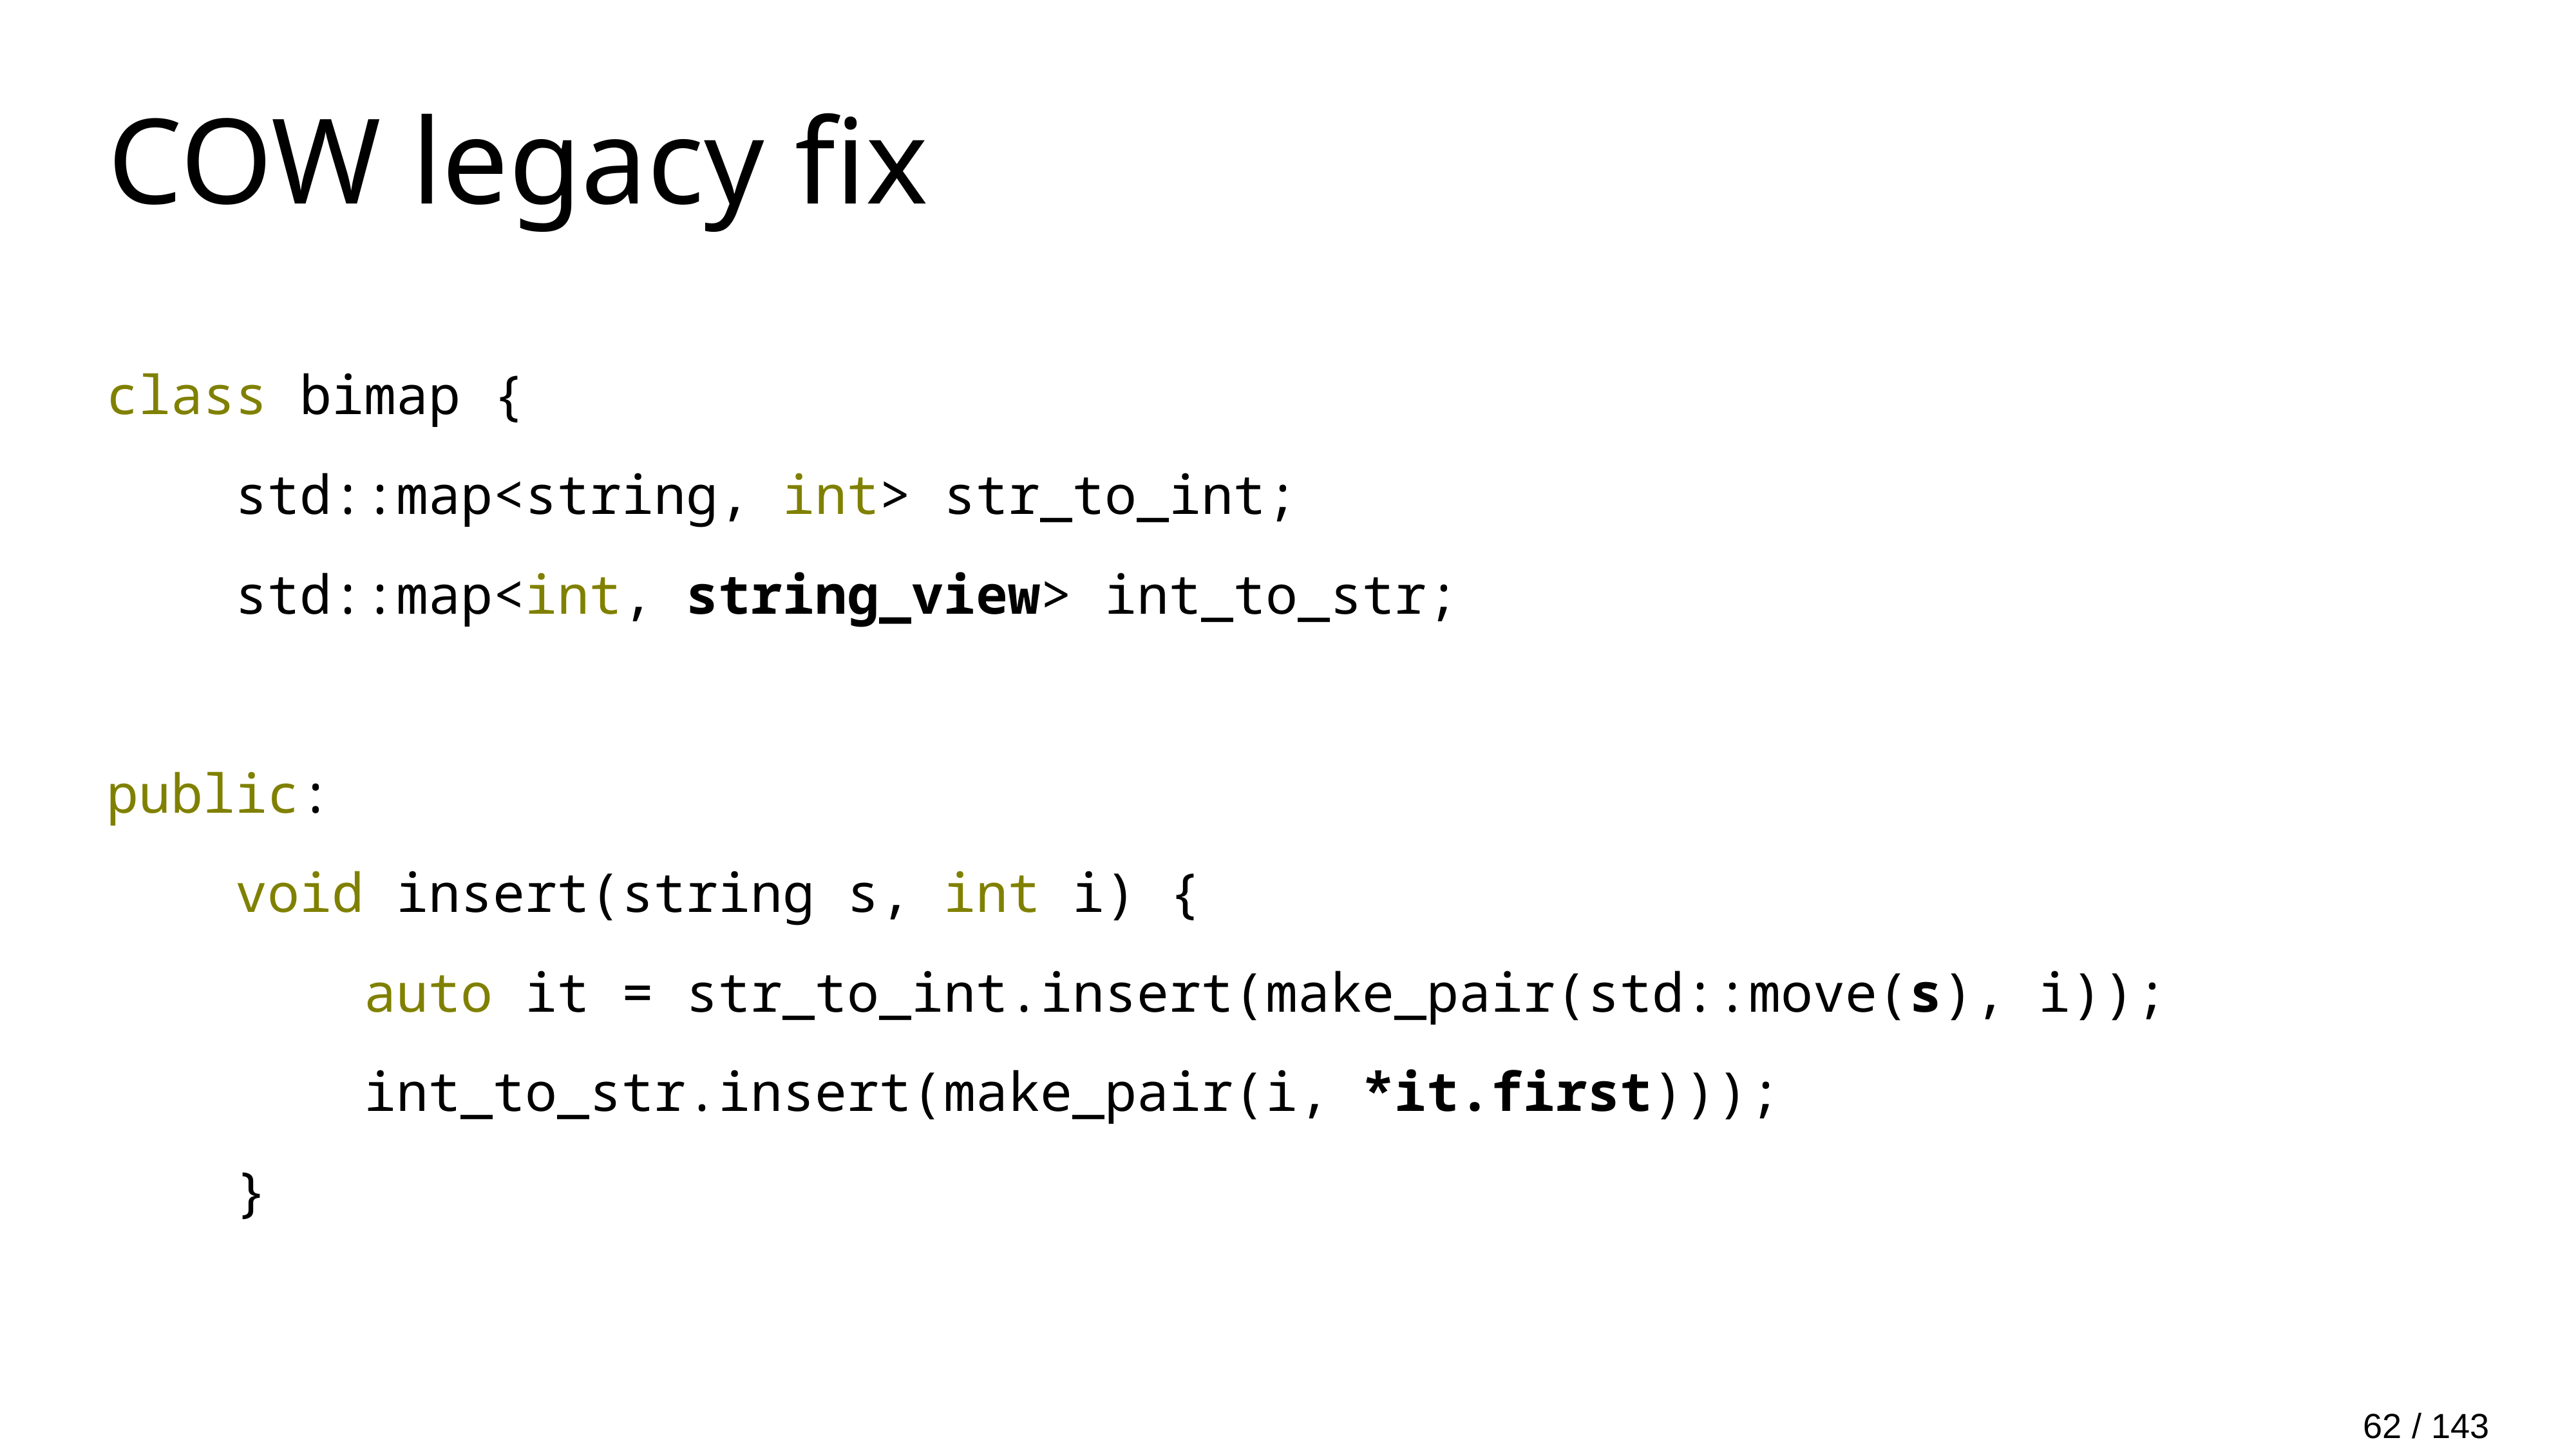

# COW legacy fix
class bimap {
 std::map<string, int> str_to_int;
 std::map<int, string_view> int_to_str;
public:
 void insert(string s, int i) {
 auto it = str_to_int.insert(make_pair(std::move(s), i));
 int_to_str.insert(make_pair(i, *it.first)));
 }